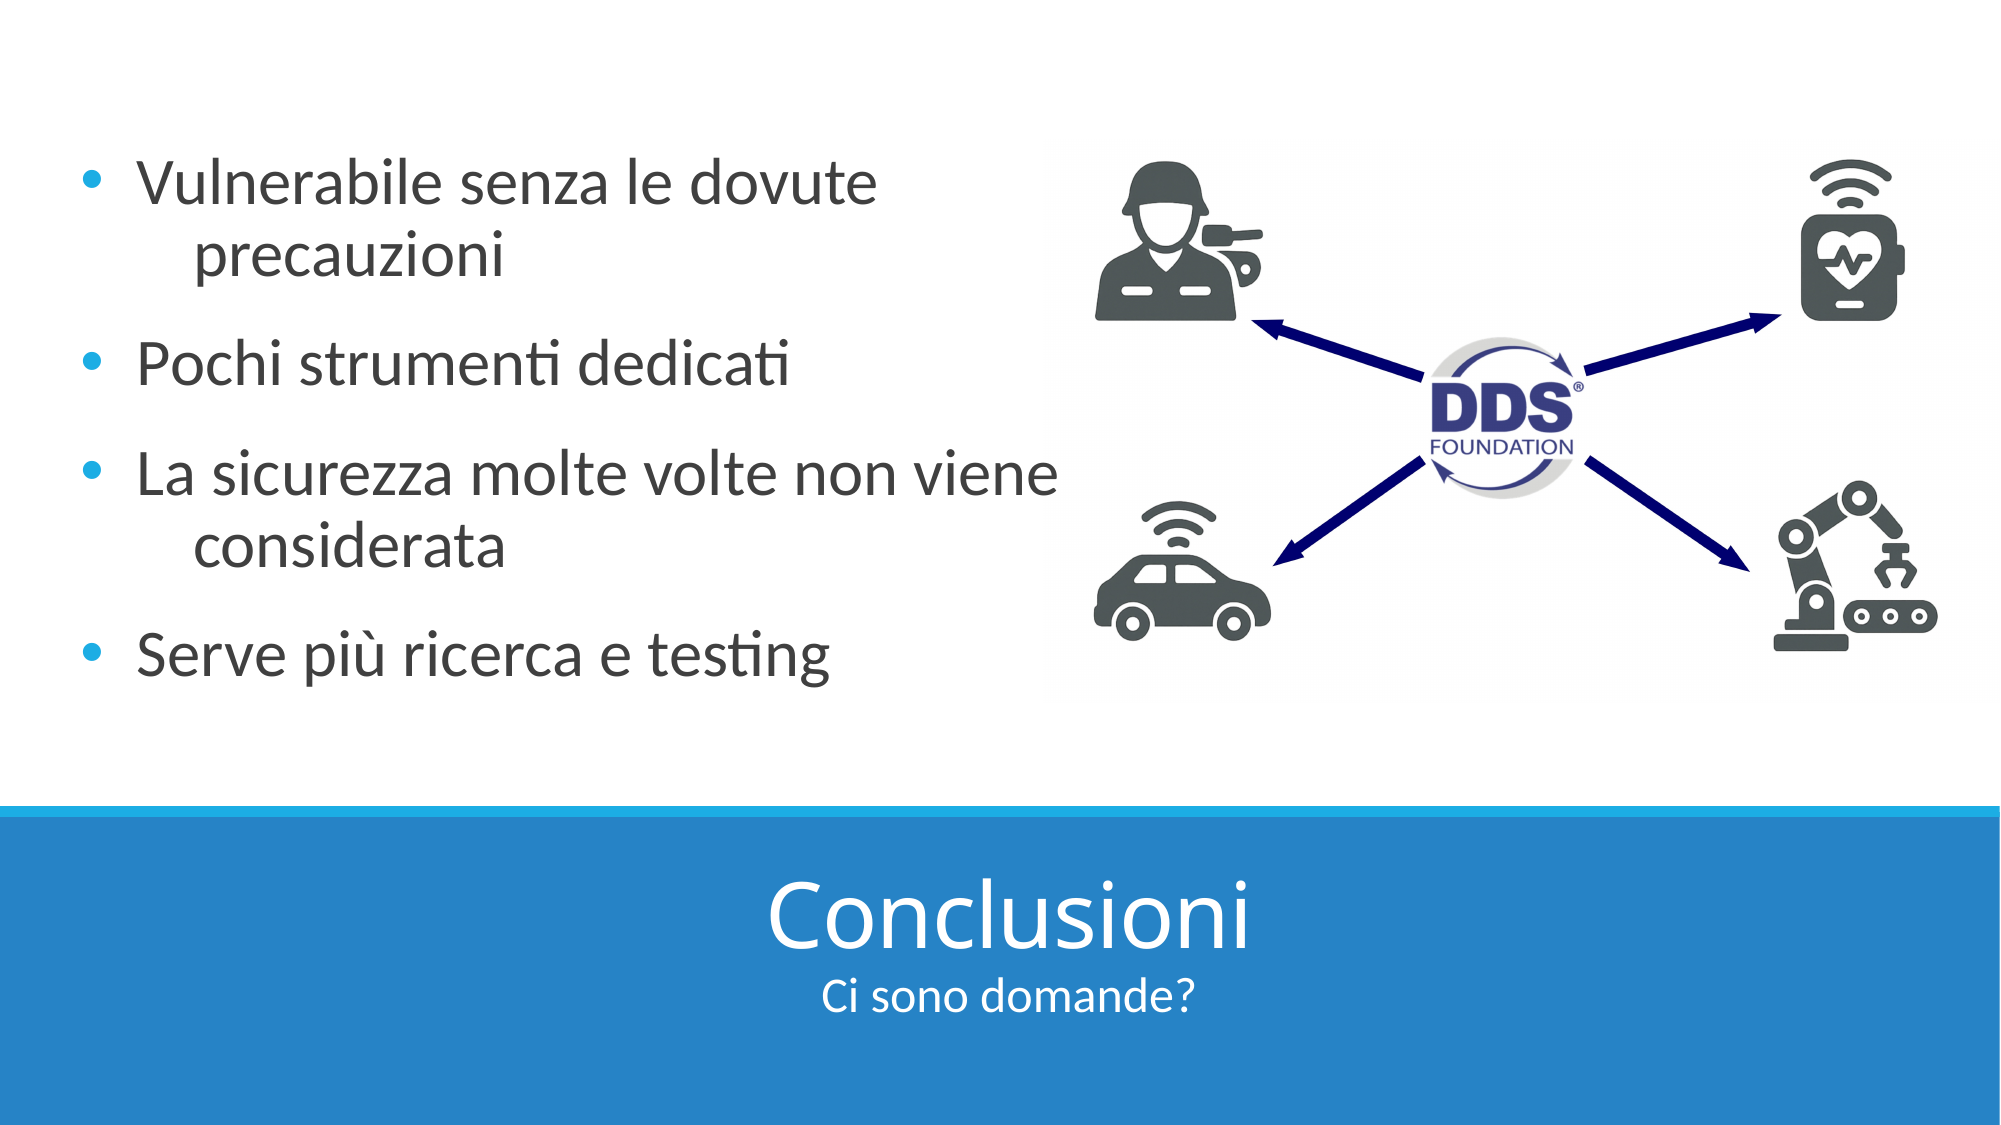

Vulnerabile senza le dovute precauzioni
Pochi strumenti dedicati
La sicurezza molte volte non viene considerata
Serve più ricerca e testing
# Conclusioni
Ci sono domande?